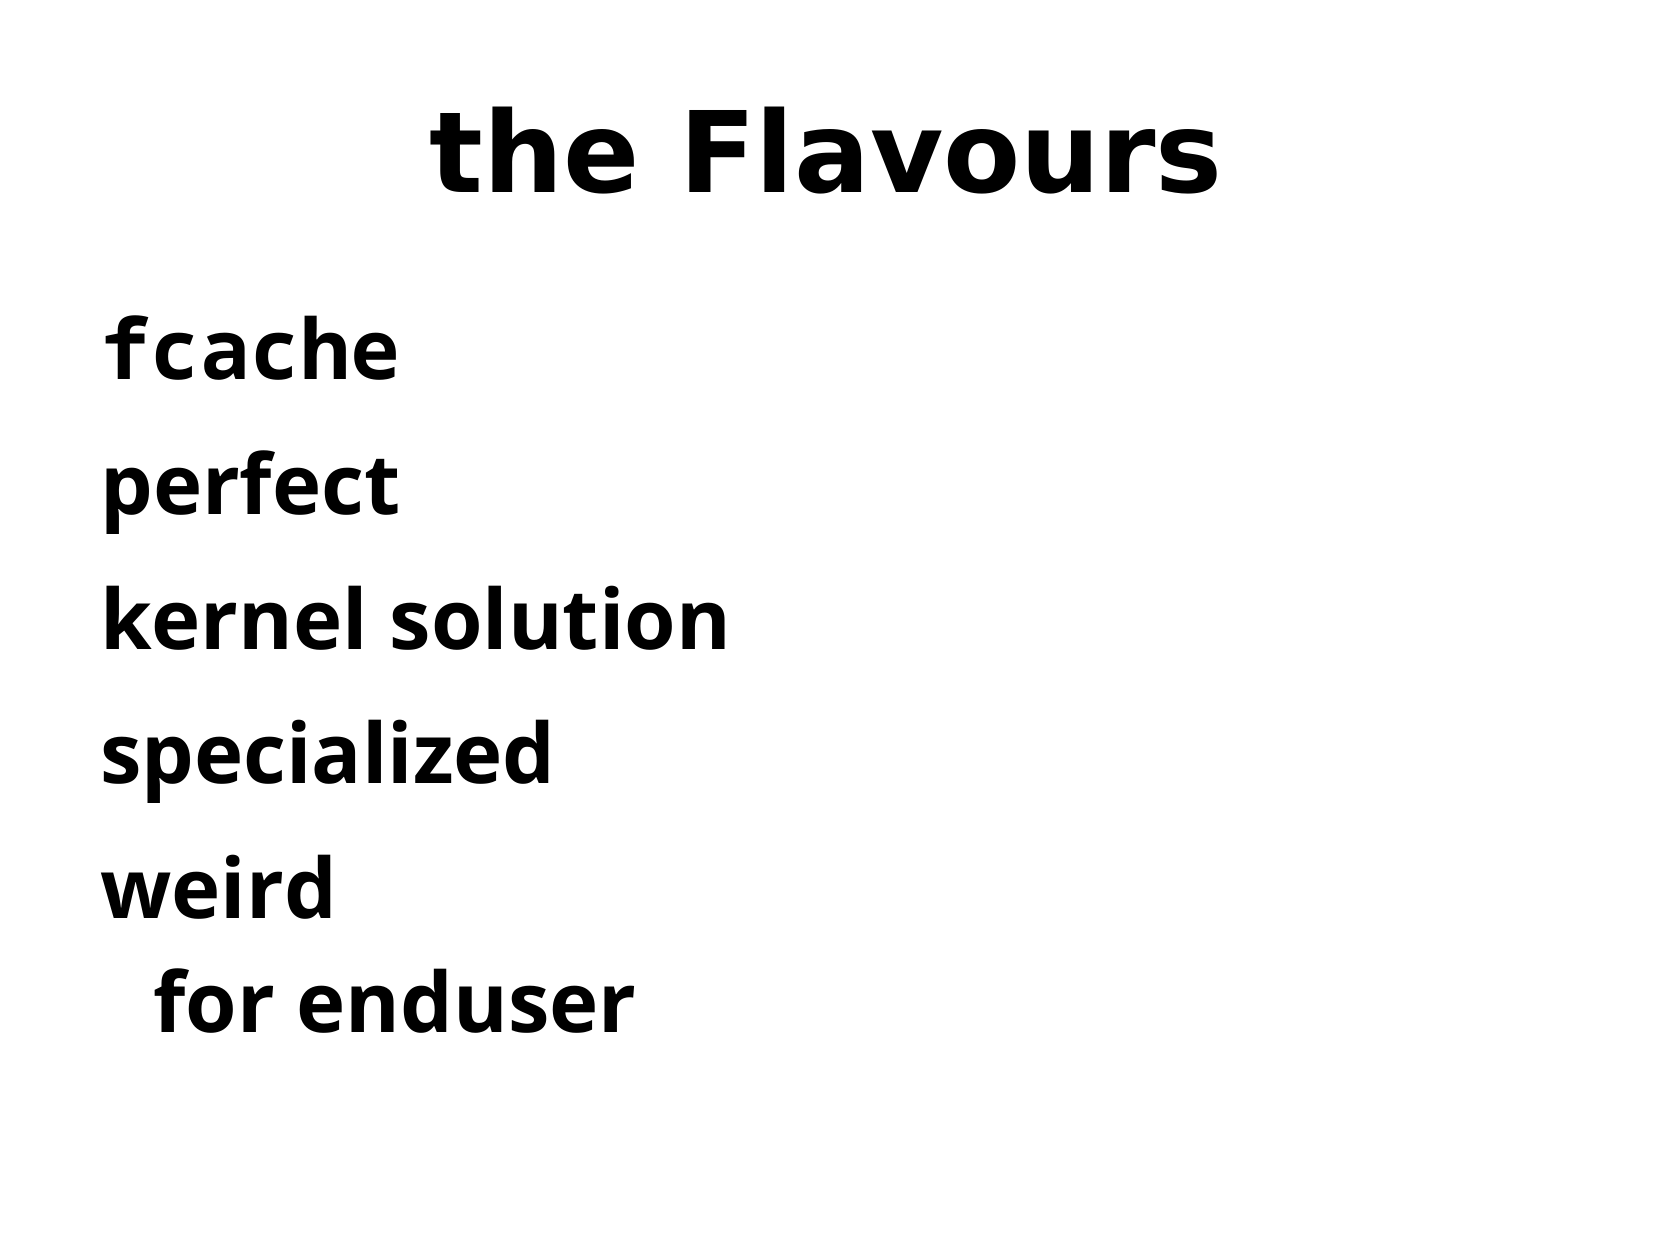

# the Flavours
fcache
perfect
kernel solution
specialized
weird
for enduser